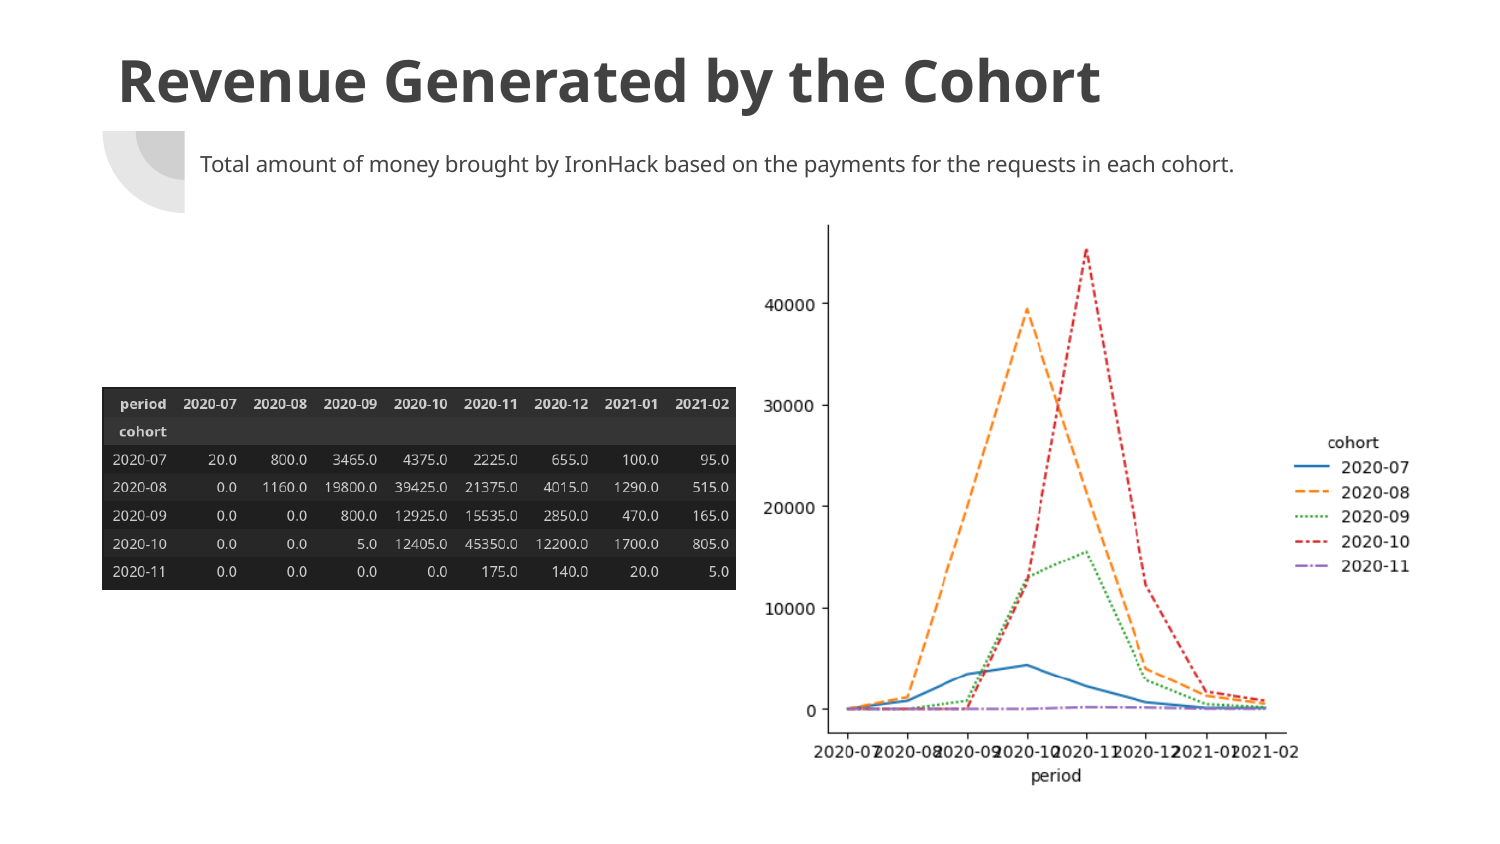

# Revenue Generated by the Cohort
Total amount of money brought by IronHack based on the payments for the requests in each cohort.